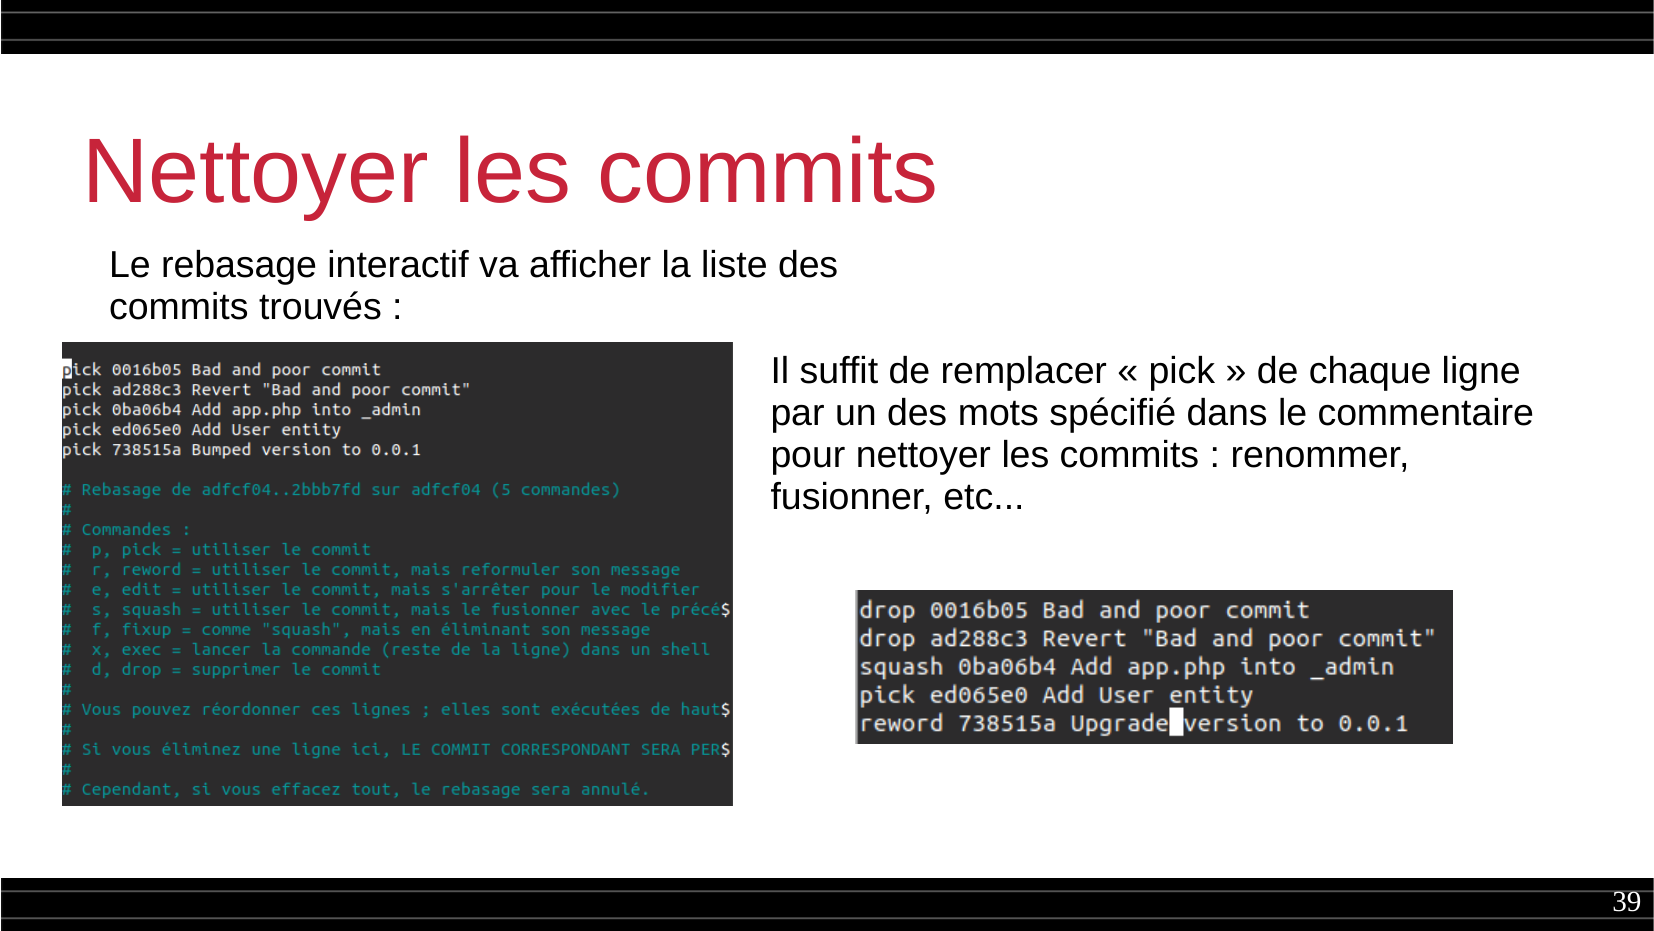

# Nettoyer les commits
Le rebasage interactif va afficher la liste des commits trouvés :
Il suffit de remplacer « pick » de chaque ligne par un des mots spécifié dans le commentaire pour nettoyer les commits : renommer, fusionner, etc...